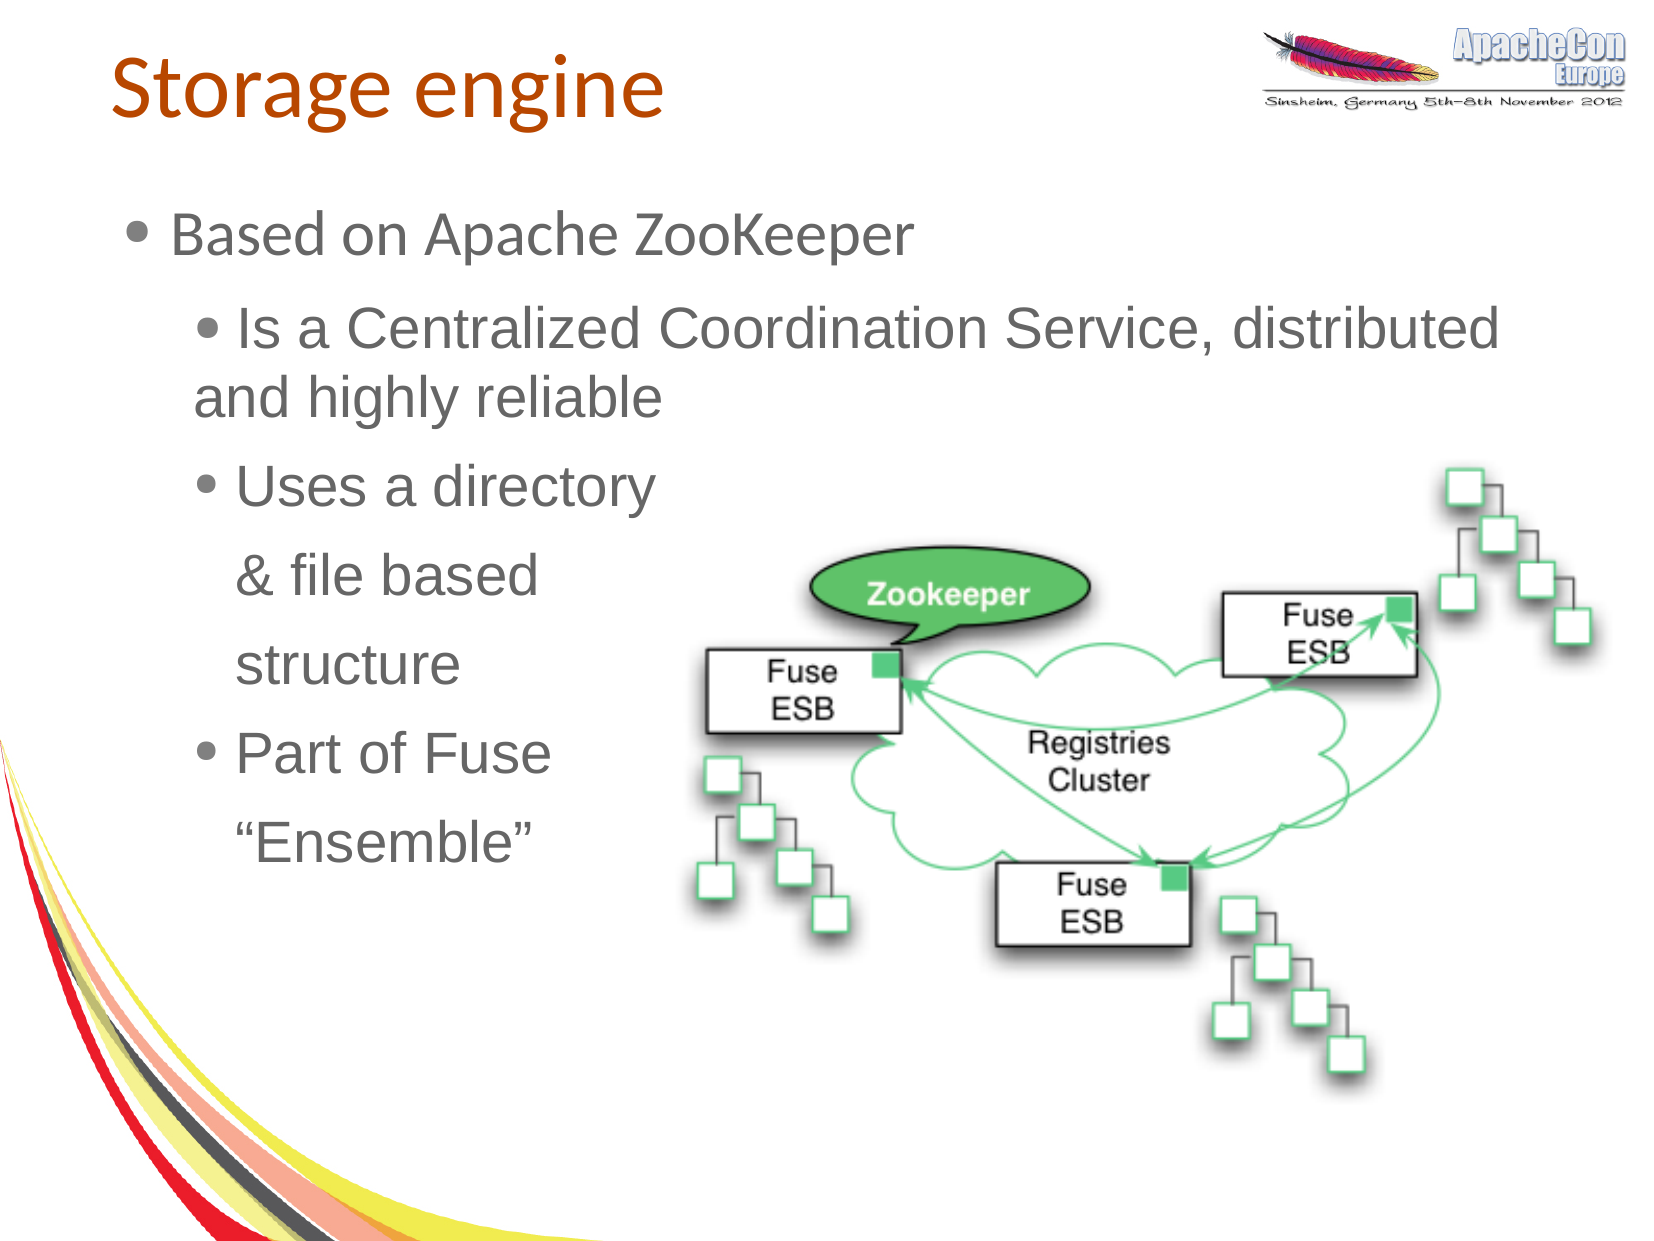

# Storage engine
 Based on Apache ZooKeeper
 Is a Centralized Coordination Service, distributed and highly reliable
 Uses a directory
 & file based
 structure
 Part of Fuse
 “Ensemble”